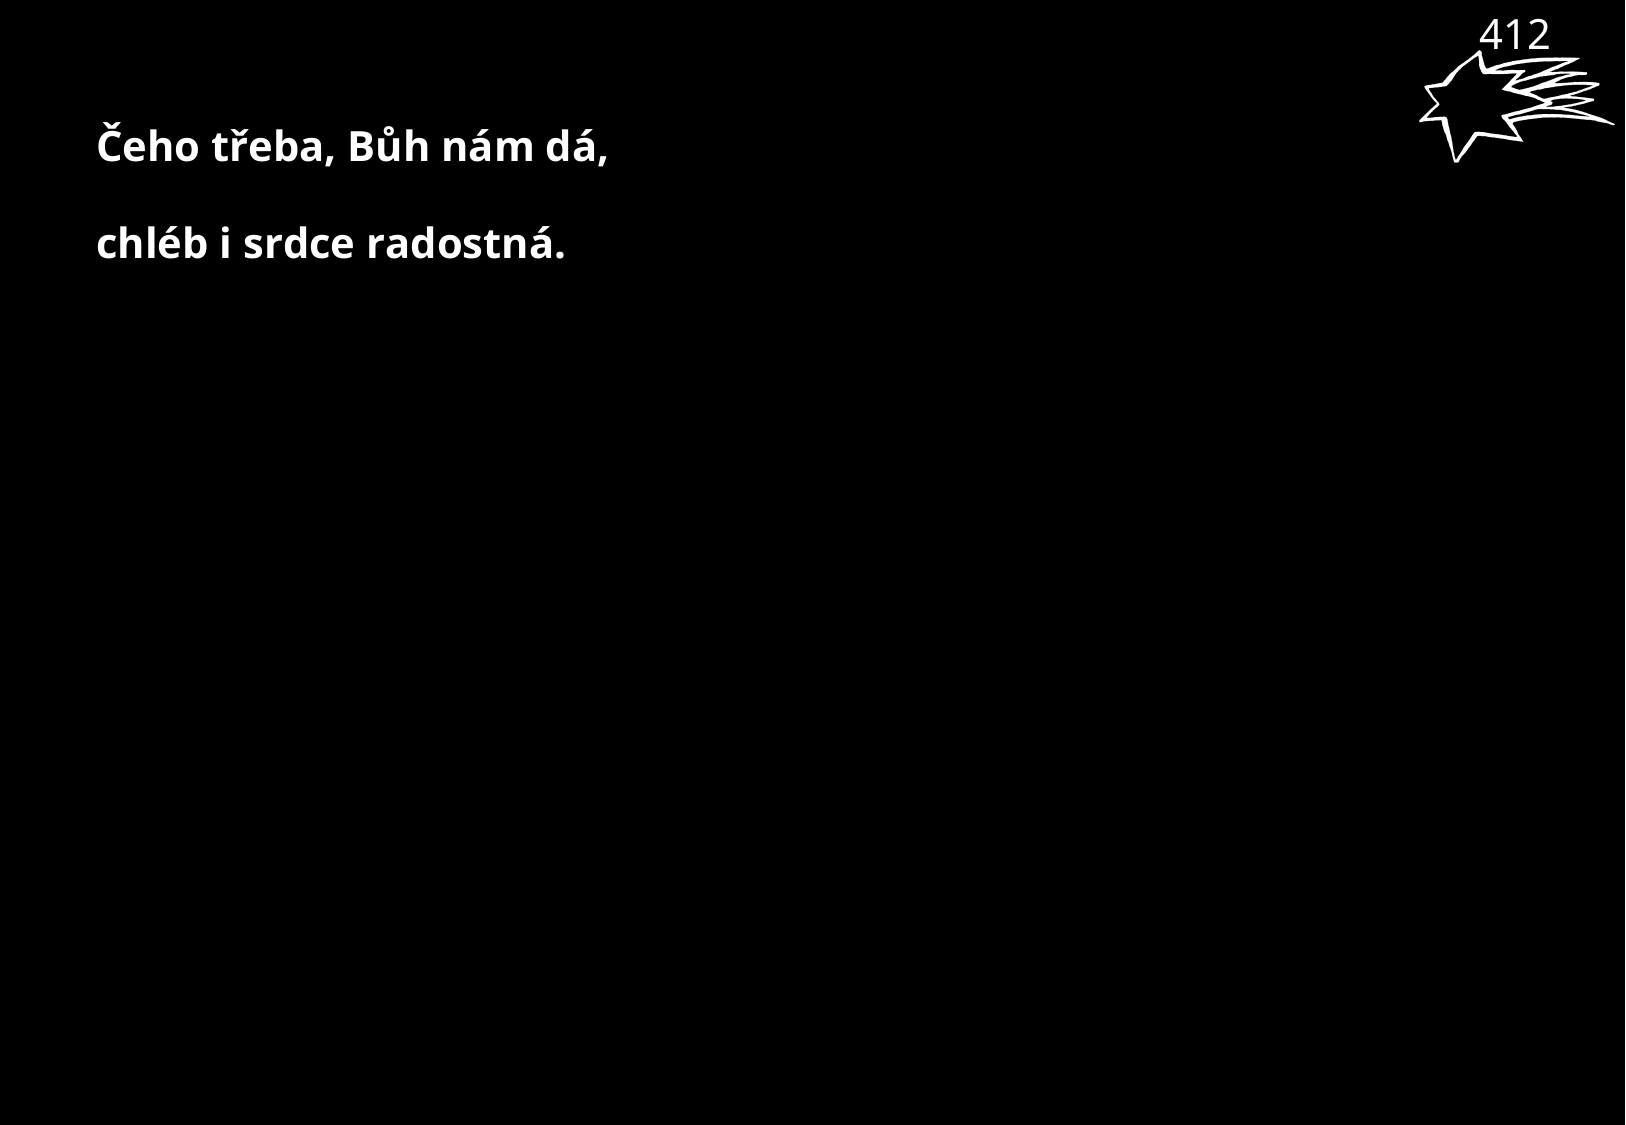

412
# Čeho třeba, Bůh nám dá,
chléb i srdce radostná.